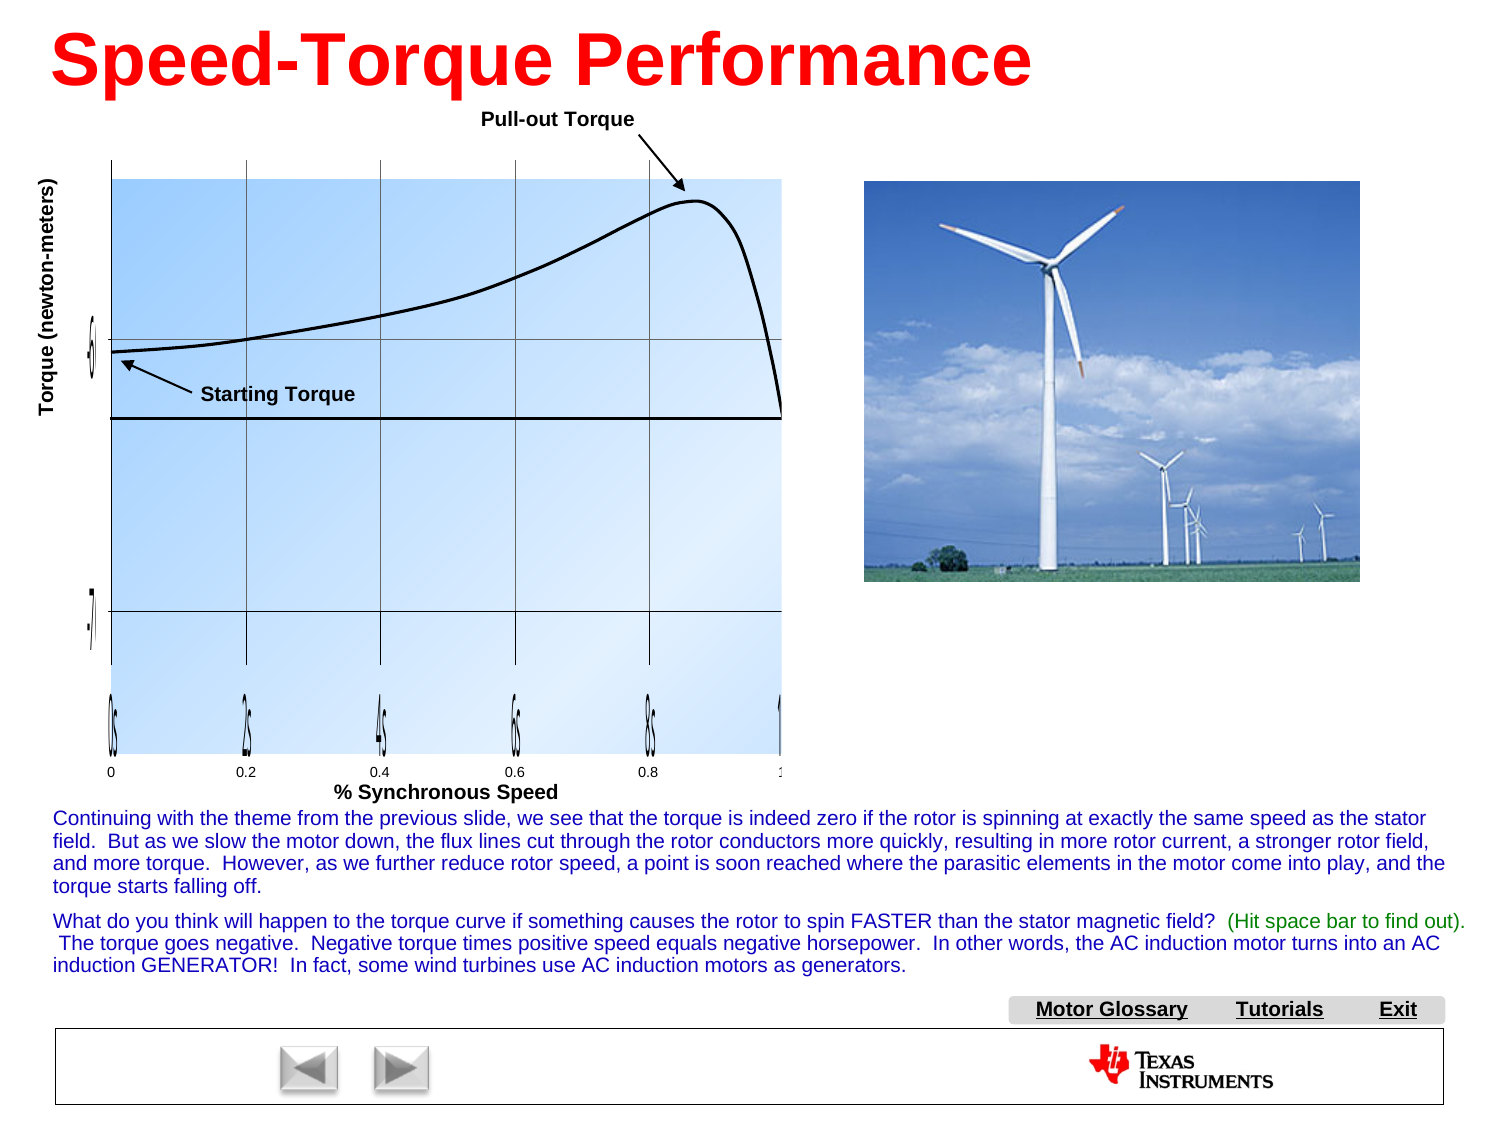

Speed-Torque Performance
Pull-out Torque
Torque (newton-meters)
Starting Torque
0
0.2
0.4
0.6
0.8
1.0
1.2
1.4
1.6
1.8
2.0
% Synchronous Speed
Continuing with the theme from the previous slide, we see that the torque is indeed zero if the rotor is spinning at exactly the same speed as the stator field. But as we slow the motor down, the flux lines cut through the rotor conductors more quickly, resulting in more rotor current, a stronger rotor field, and more torque. However, as we further reduce rotor speed, a point is soon reached where the parasitic elements in the motor come into play, and the torque starts falling off.
What do you think will happen to the torque curve if something causes the rotor to spin FASTER than the stator magnetic field? (Hit space bar to find out). The torque goes negative. Negative torque times positive speed equals negative horsepower. In other words, the AC induction motor turns into an AC induction GENERATOR! In fact, some wind turbines use AC induction motors as generators.